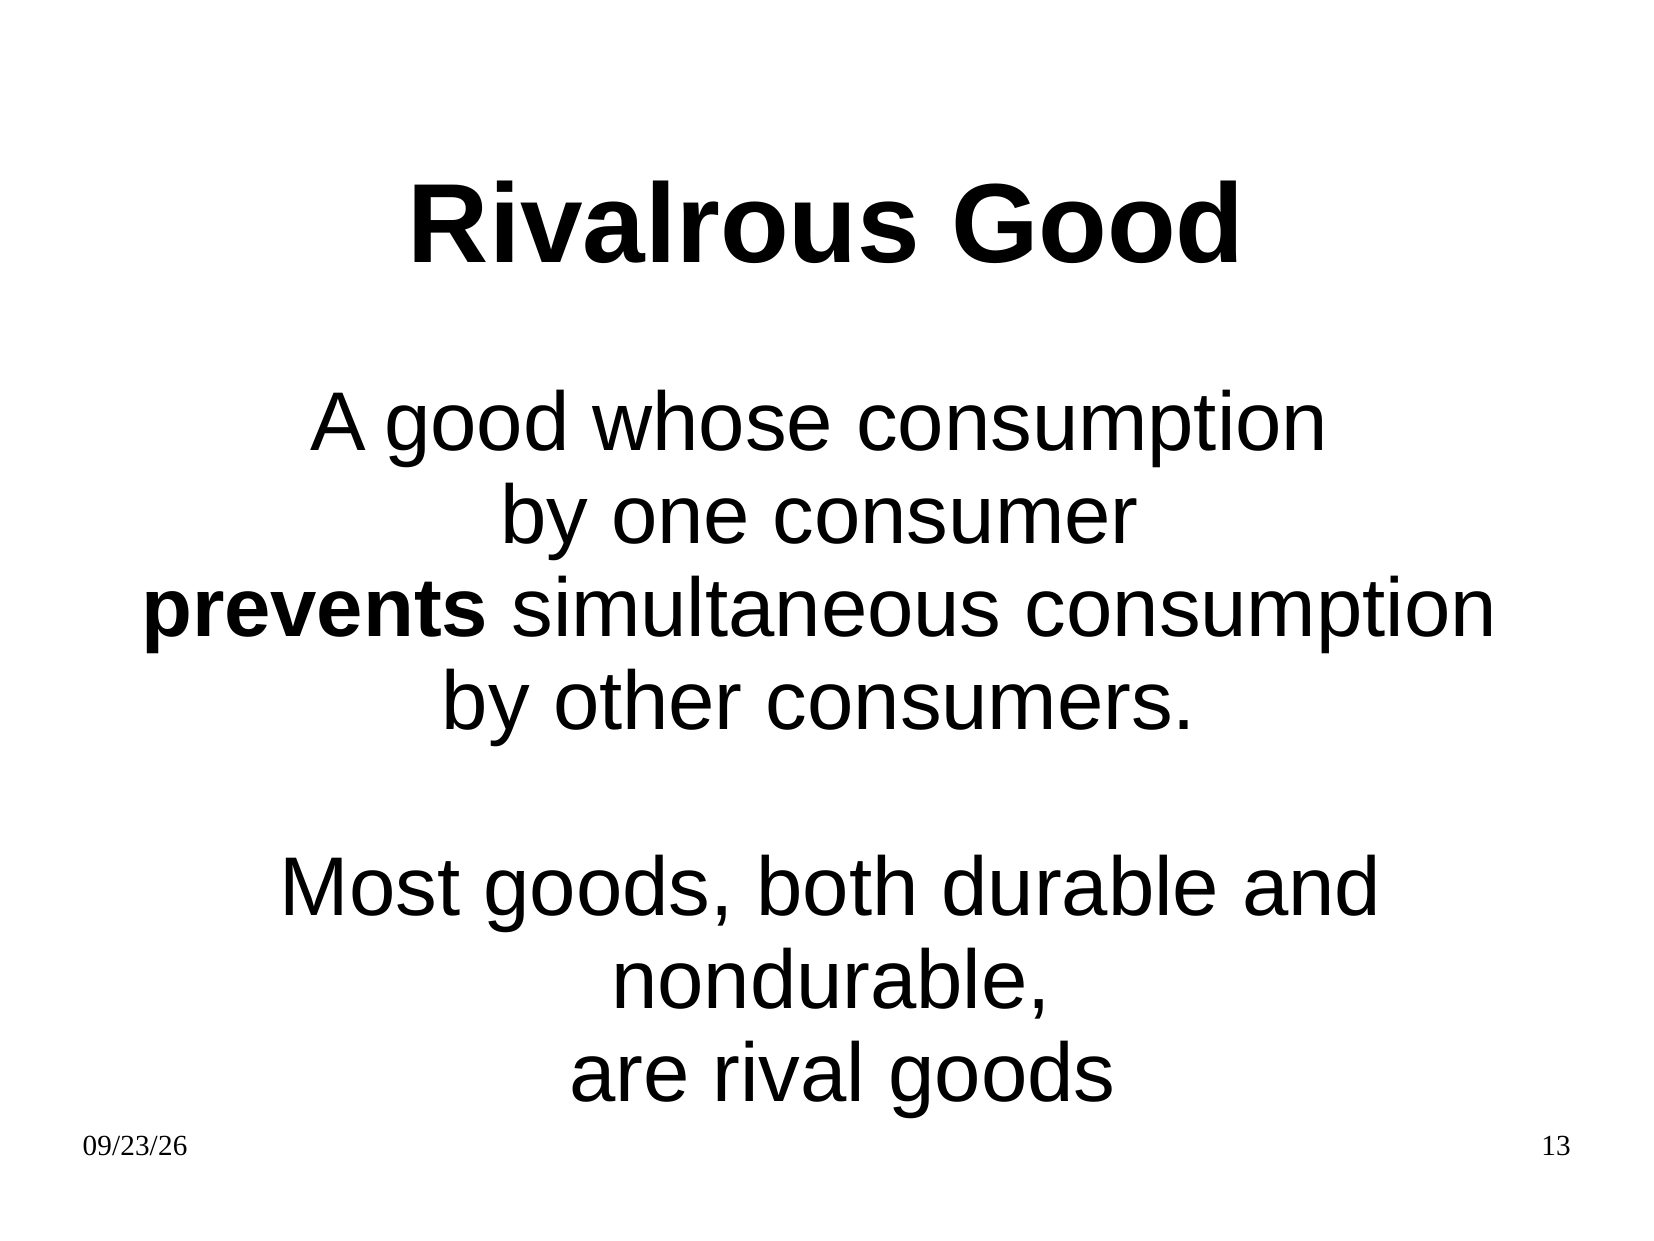

# Rivalrous Good
A good whose consumption
by one consumer
prevents simultaneous consumption
by other consumers.
Most goods, both durable and nondurable,
 are rival goods
13